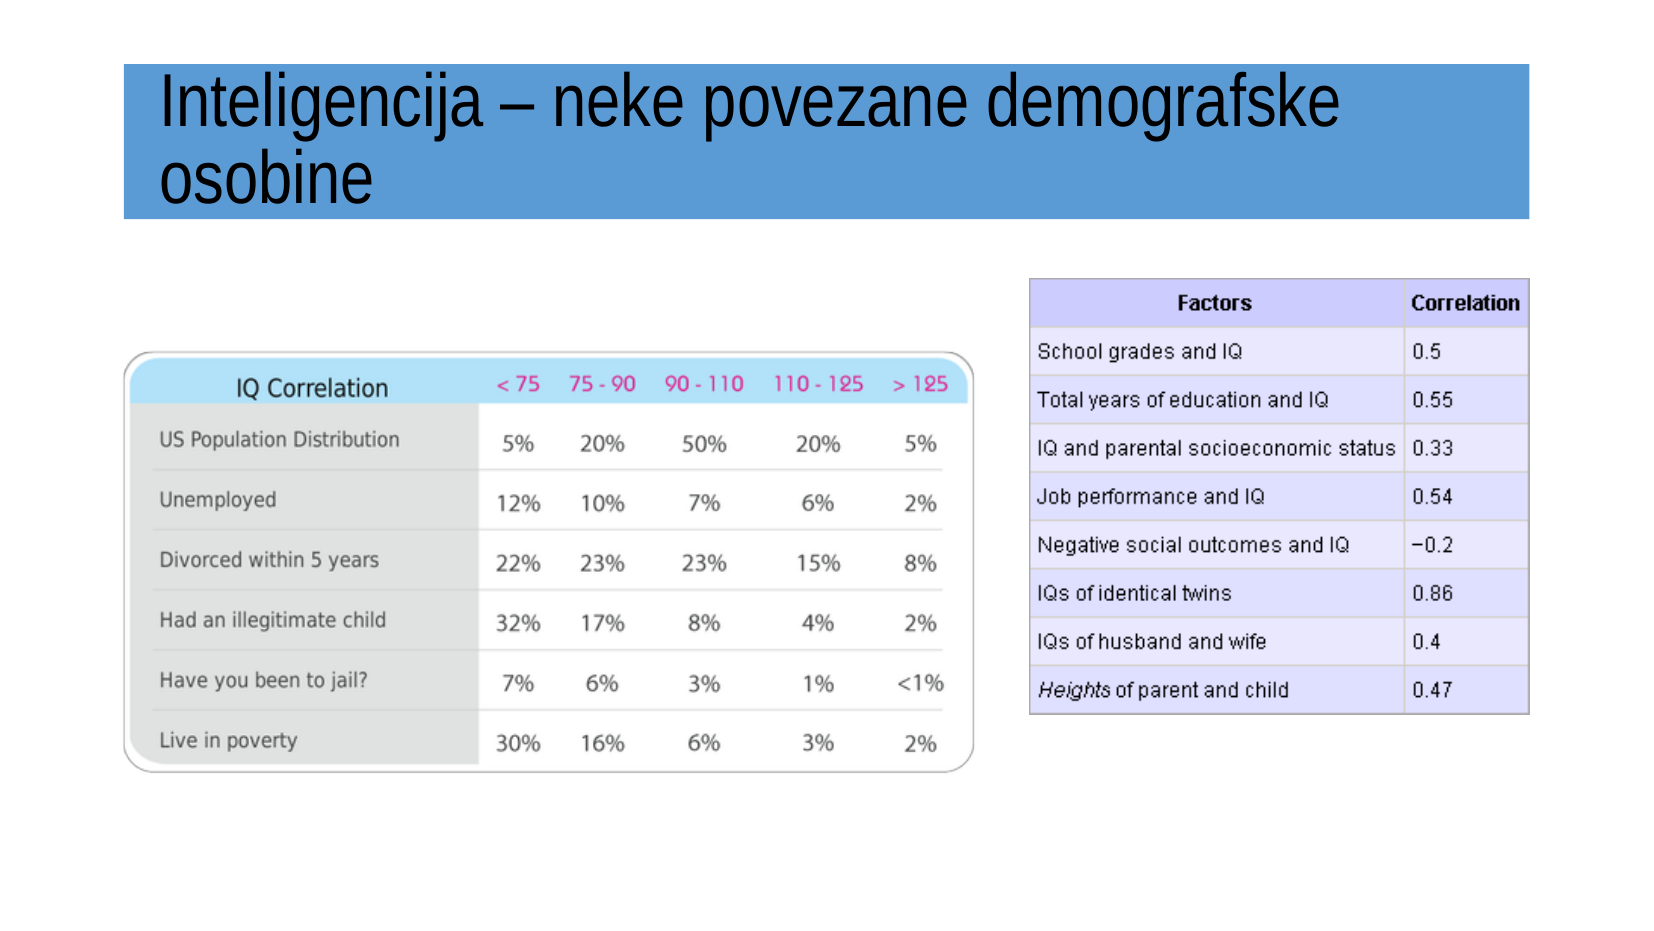

#
Inteligencija – neke povezane demografske osobine